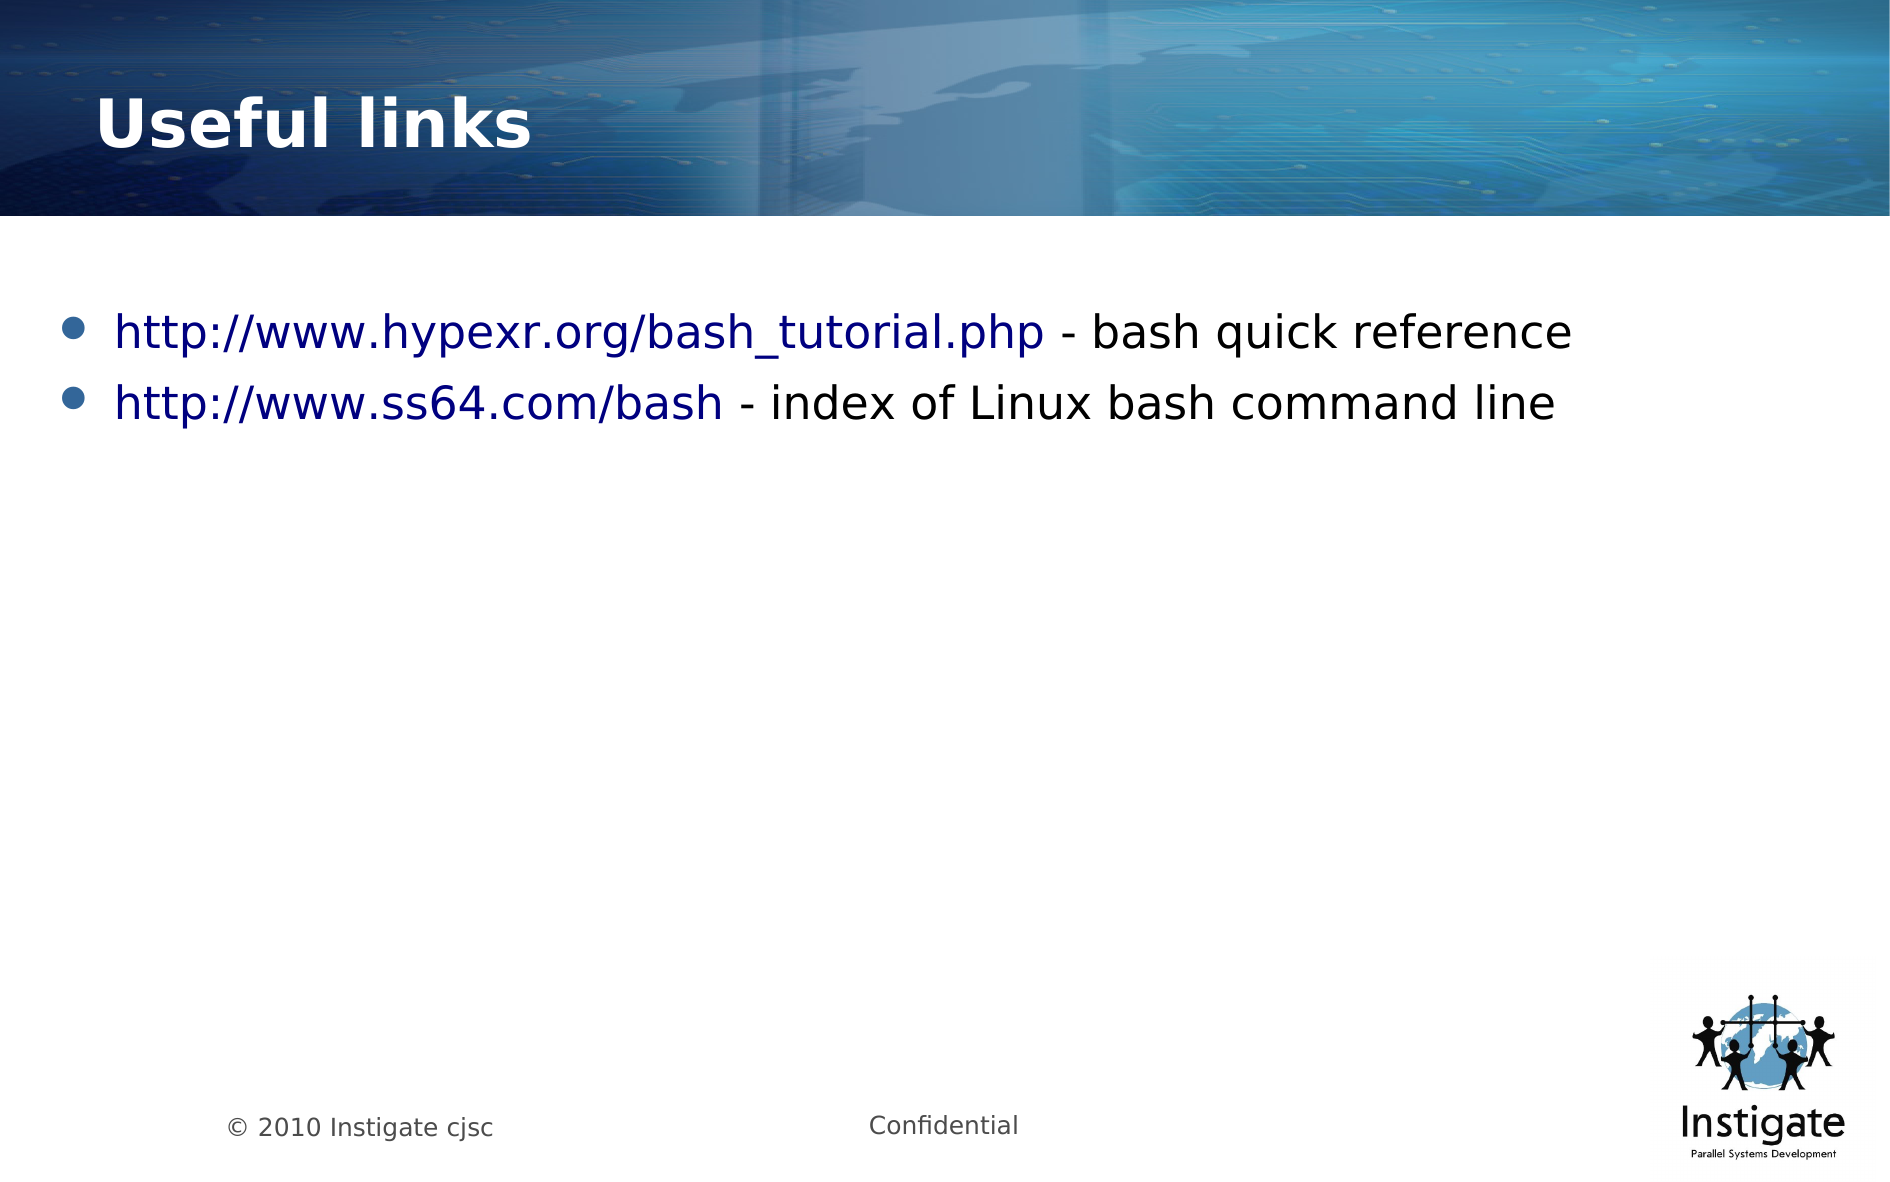

# Useful links
http://www.hypexr.org/bash_tutorial.php - bash quick reference
http://www.ss64.com/bash - index of Linux bash command line